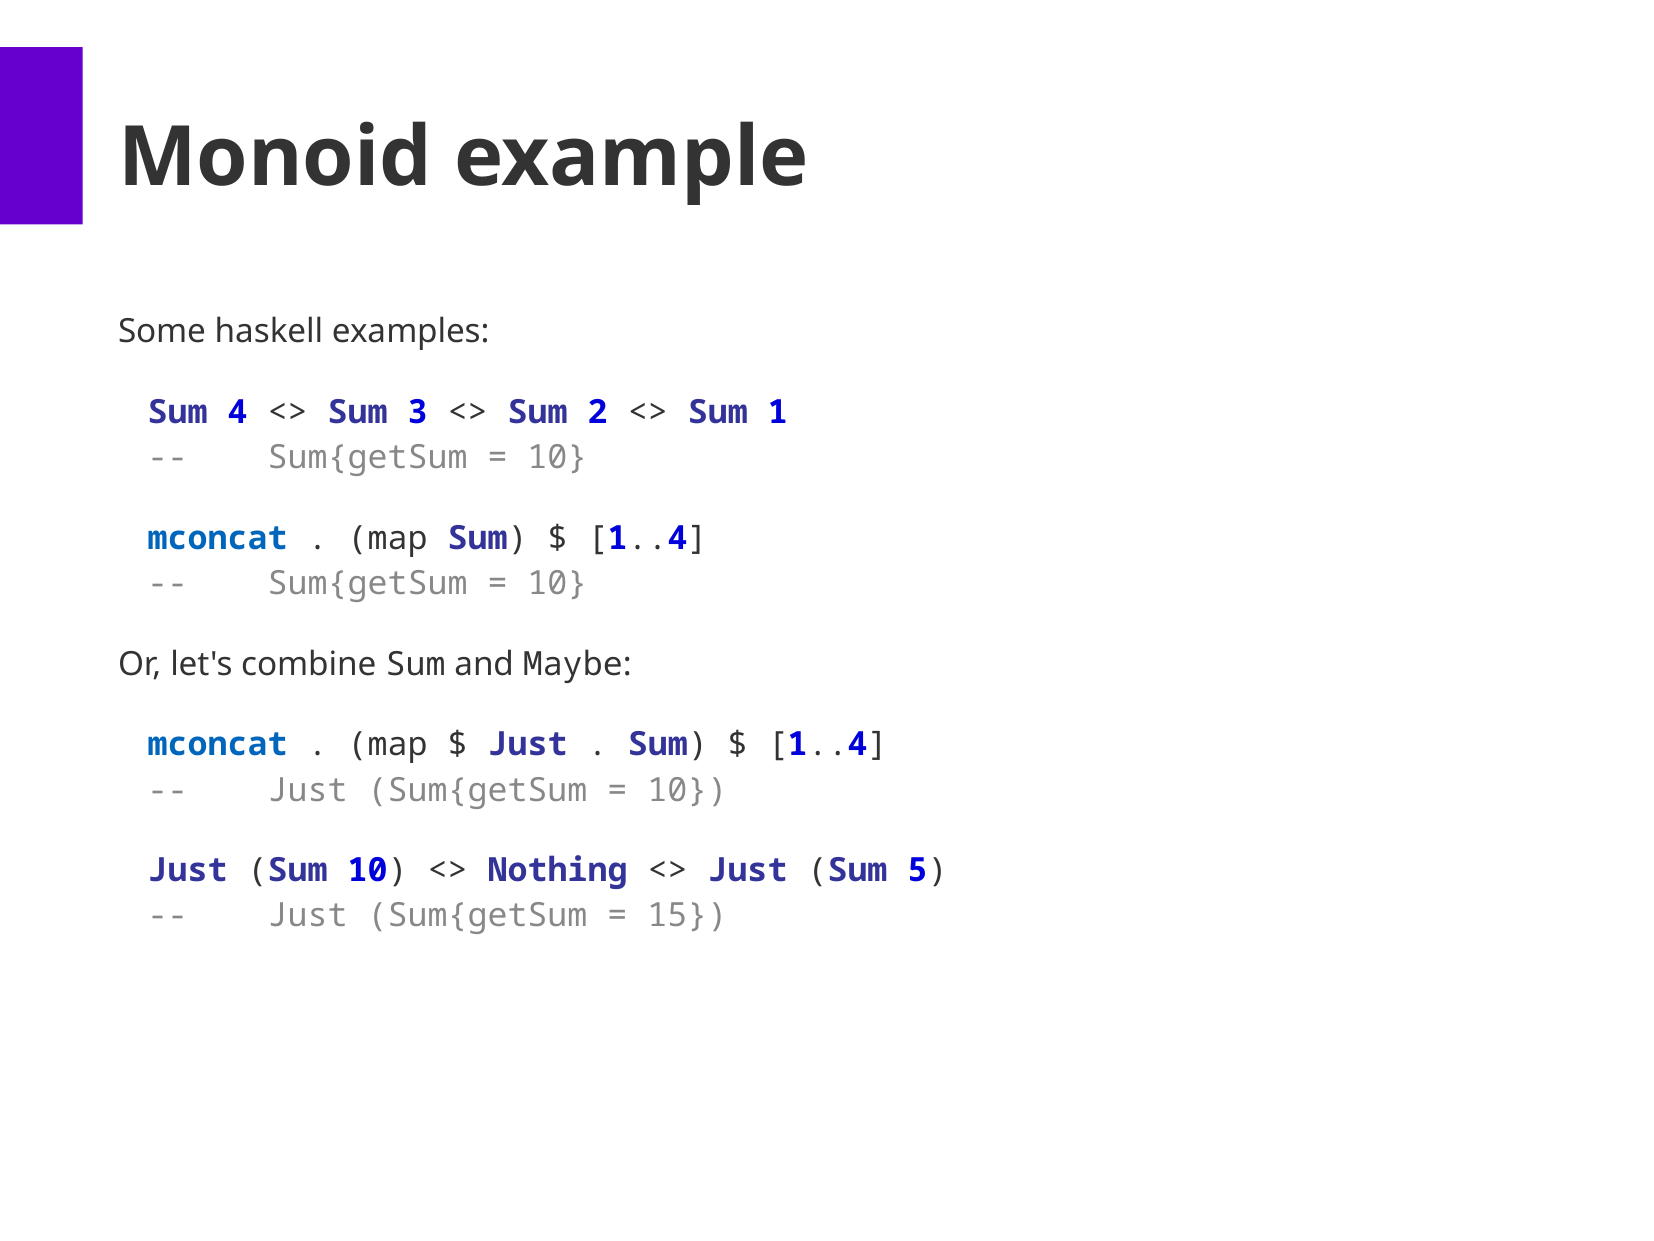

# Monoid example
Some haskell examples:
Sum 4 <> Sum 3 <> Sum 2 <> Sum 1
-- Sum{getSum = 10}
mconcat . (map Sum) $ [1..4]
-- Sum{getSum = 10}
Or, let's combine Sum and Maybe:
mconcat . (map $ Just . Sum) $ [1..4]
-- Just (Sum{getSum = 10})
Just (Sum 10) <> Nothing <> Just (Sum 5)
-- Just (Sum{getSum = 15})